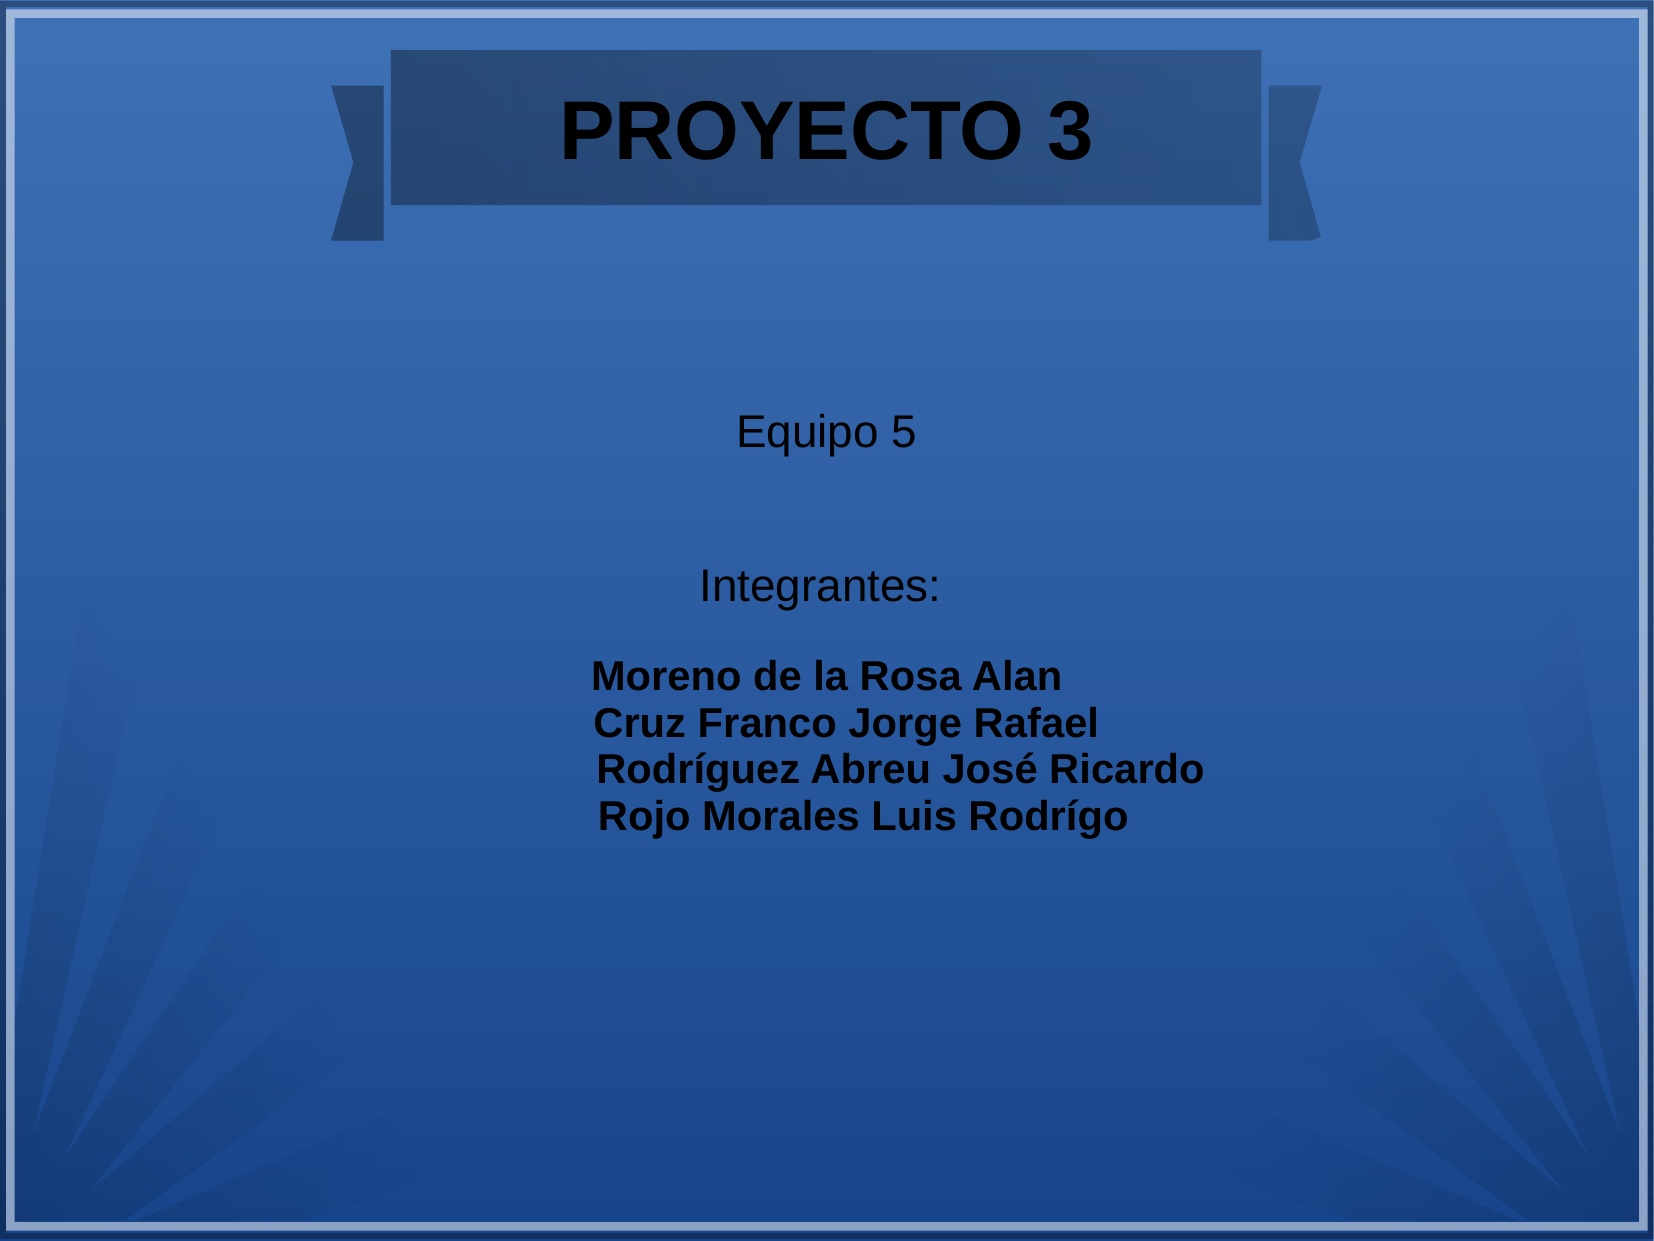

# PROYECTO 3
Equipo 5
Integrantes:
Moreno de la Rosa Alan
	 Cruz Franco Jorge Rafael
 	Rodríguez Abreu José Ricardo
 	Rojo Morales Luis Rodrígo